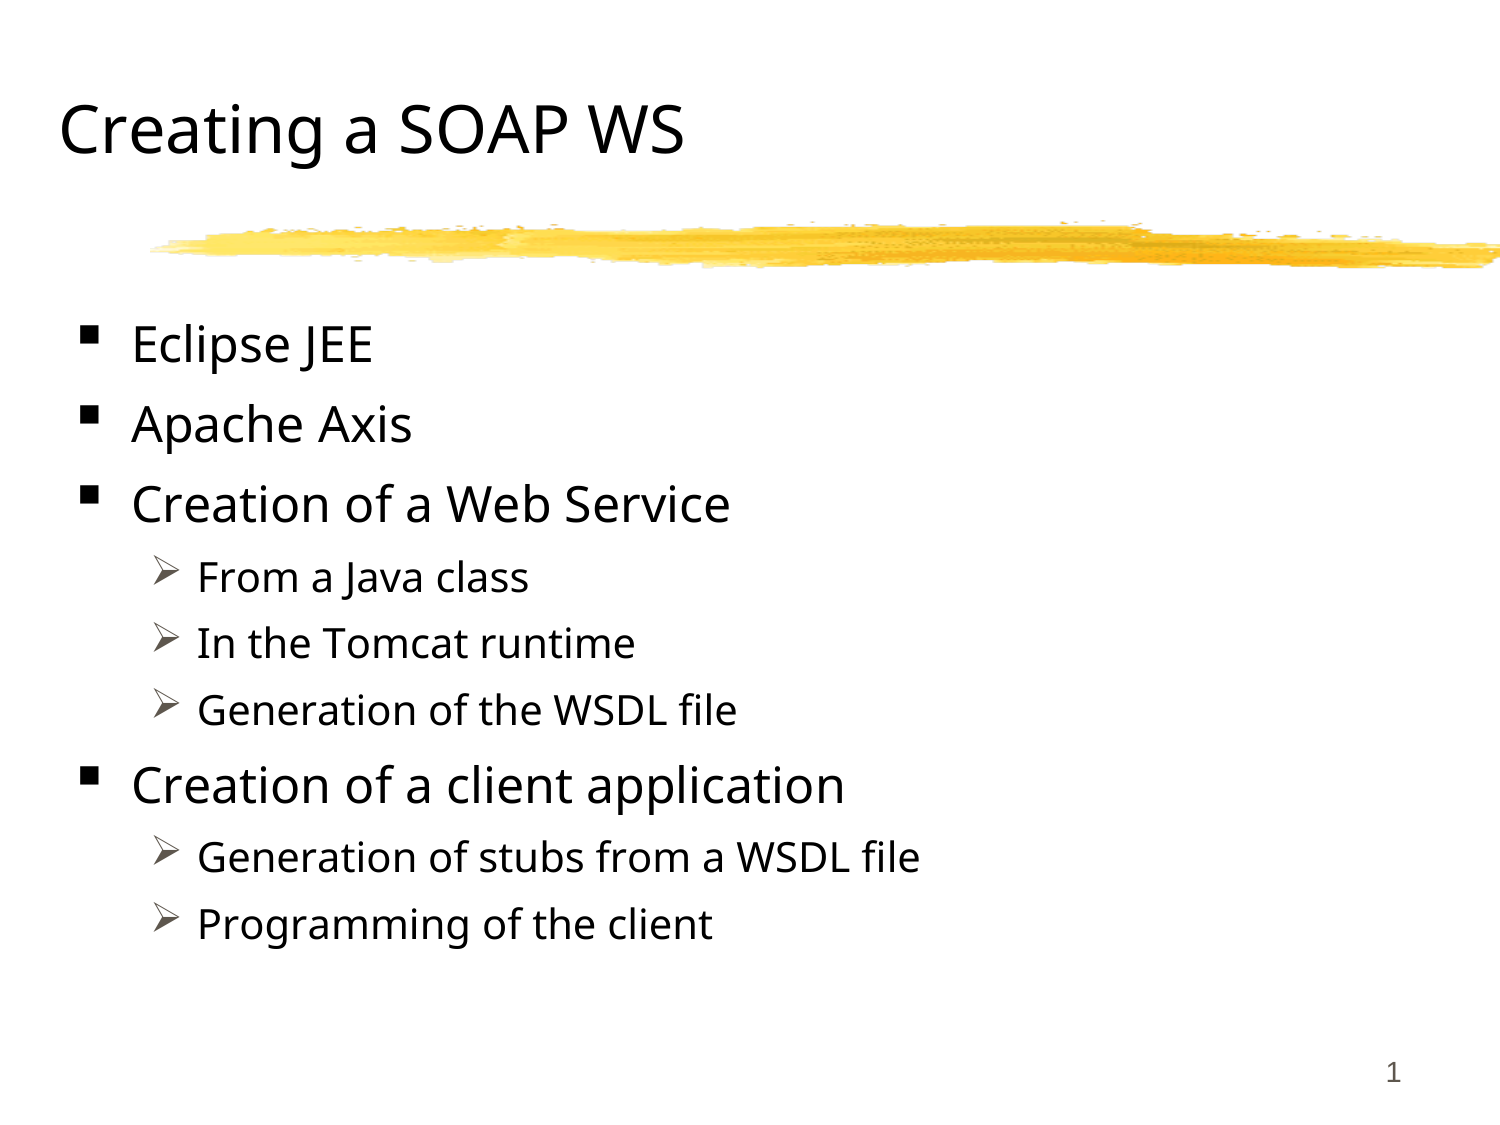

# Creating a SOAP WS
Eclipse JEE
Apache Axis
Creation of a Web Service
From a Java class
In the Tomcat runtime
Generation of the WSDL file
Creation of a client application
Generation of stubs from a WSDL file
Programming of the client